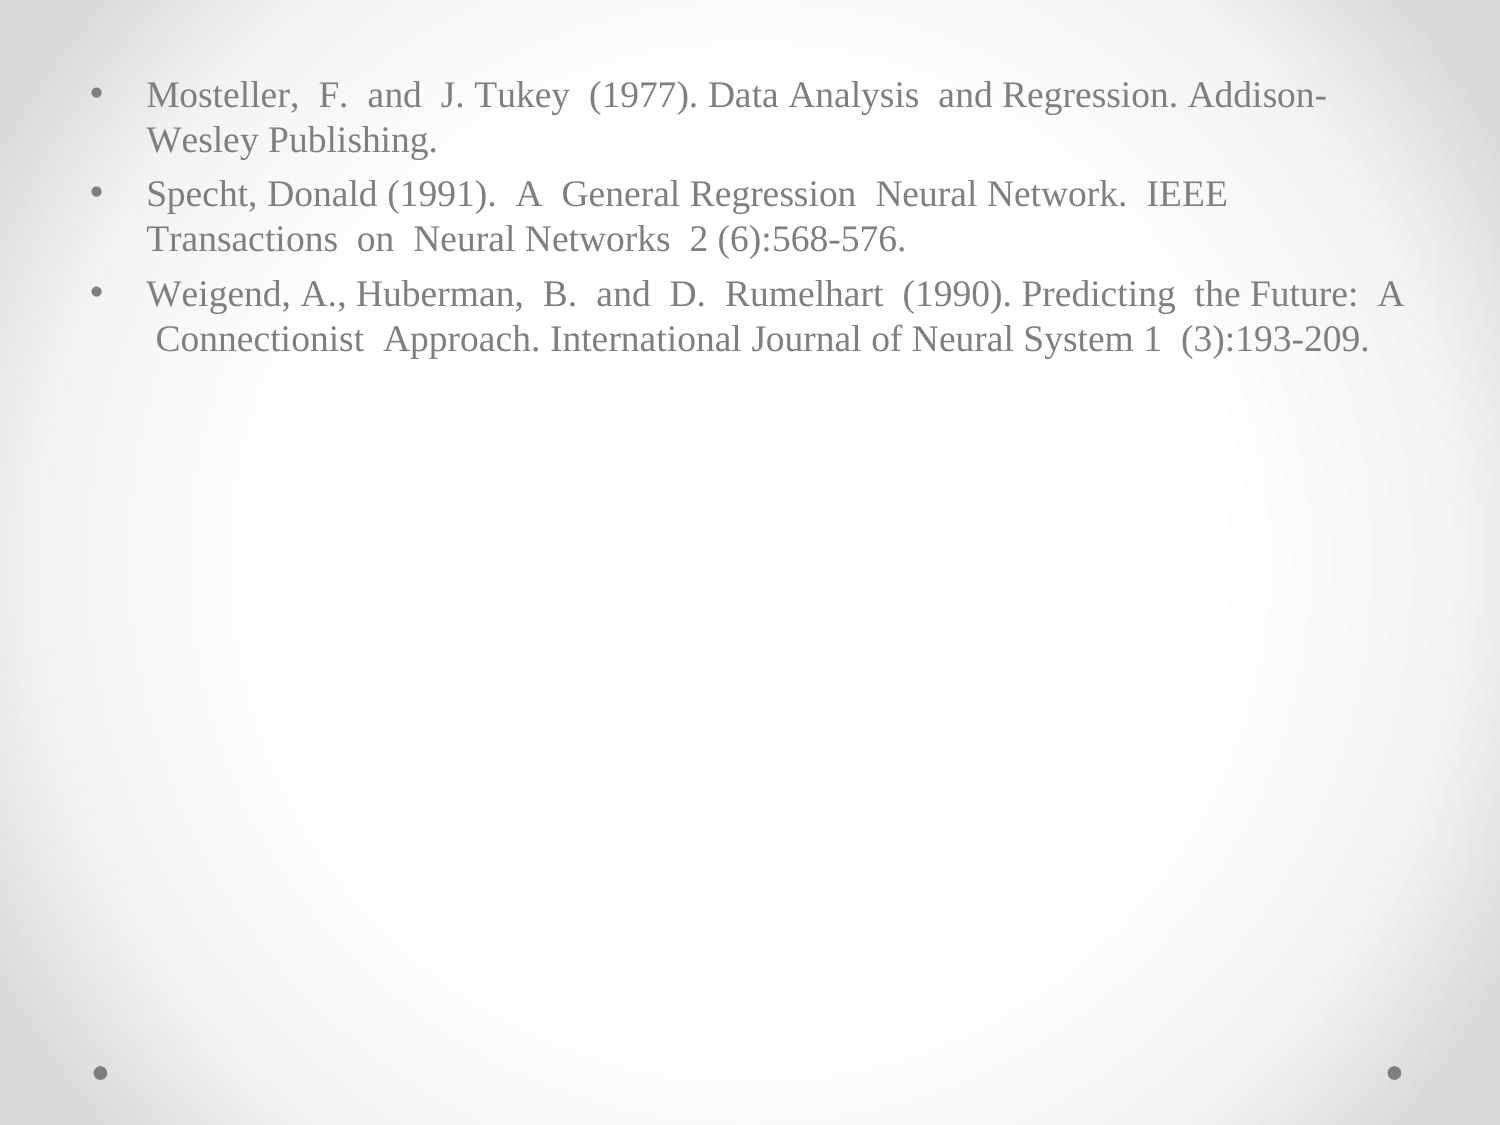

# Mosteller, F. and J. Tukey (1977). Data Analysis and Regression. Addison- Wesley Publishing.
Specht, Donald (1991). A General Regression Neural Network. IEEE Transactions on Neural Networks 2 (6):568-576.
Weigend, A., Huberman, B. and D. Rumelhart (1990). Predicting the Future: A Connectionist Approach. International Journal of Neural System 1 (3):193-209.